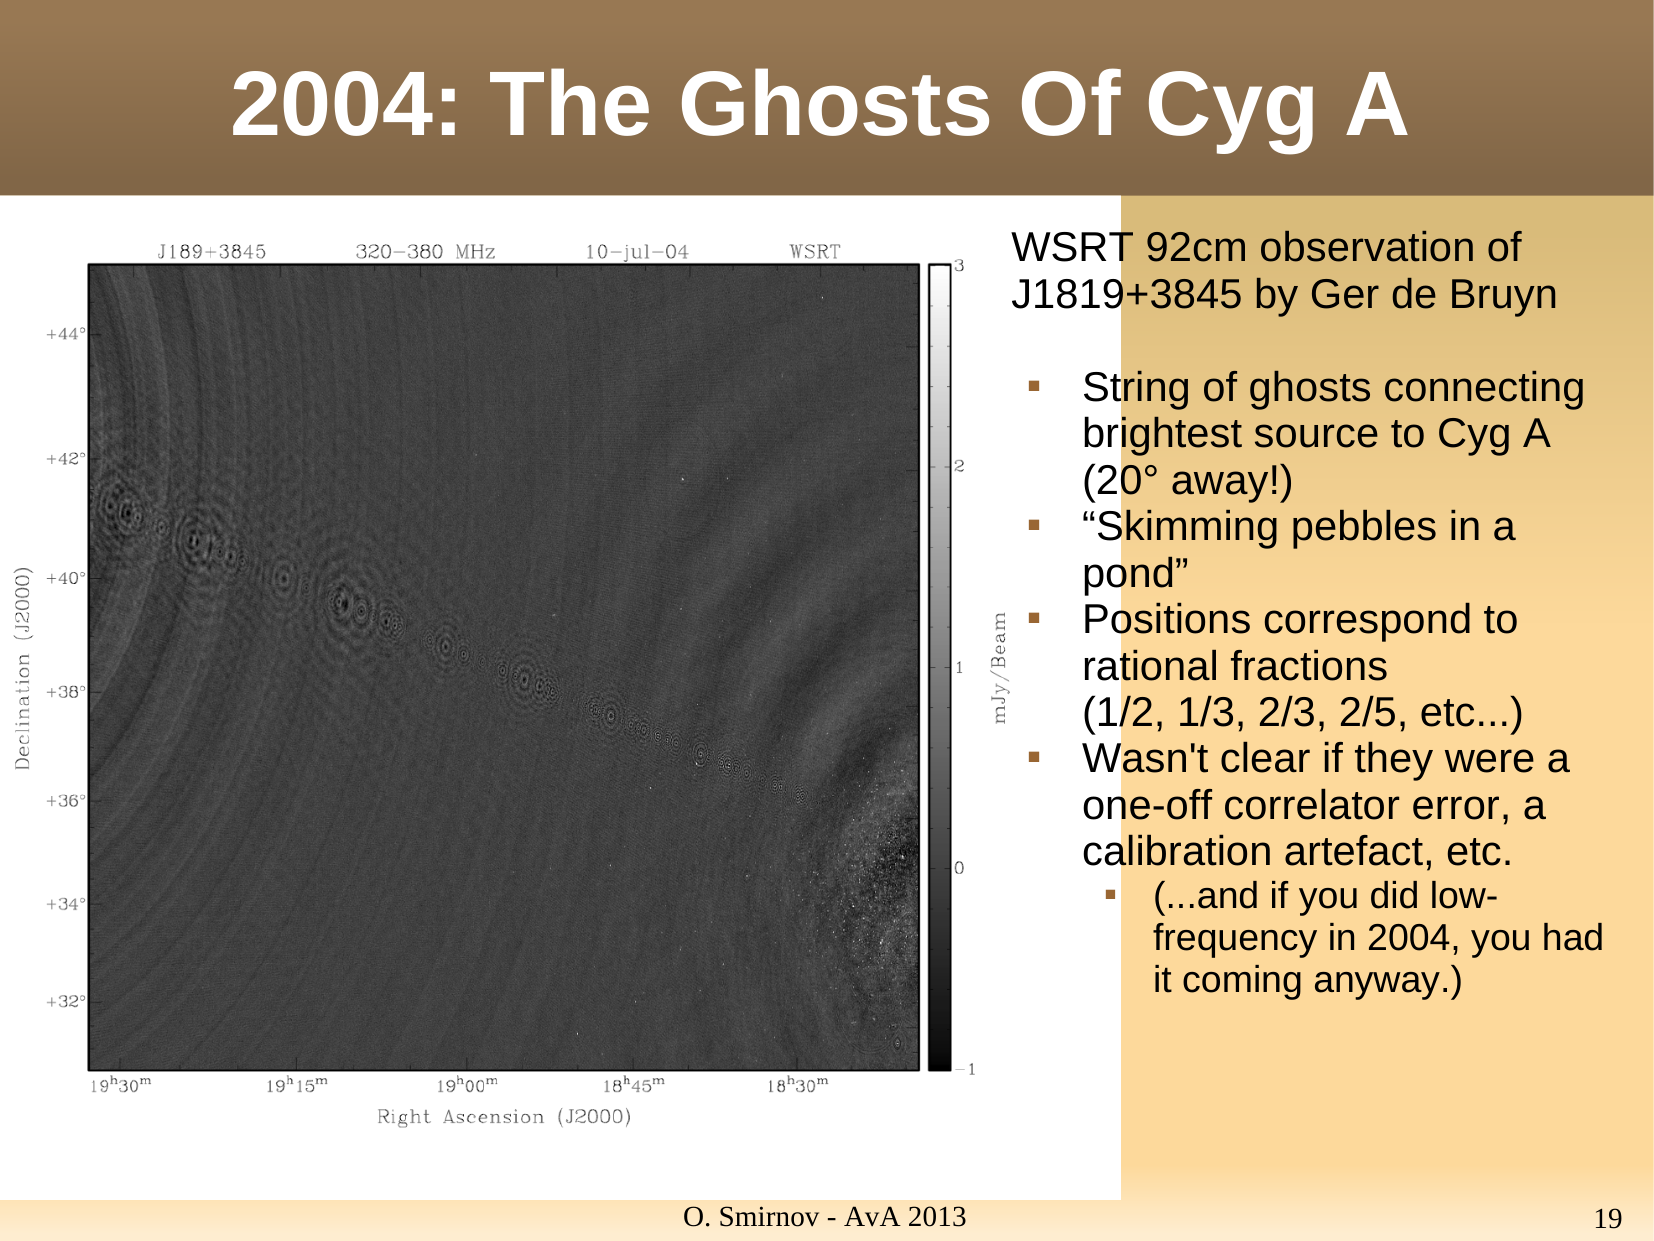

# 2004: The Ghosts Of Cyg A
WSRT 92cm observation of J1819+3845 by Ger de Bruyn
String of ghosts connecting brightest source to Cyg A
(20° away!)
“Skimming pebbles in a pond”
Positions correspond to rational fractions
(1/2, 1/3, 2/3, 2/5, etc...)
Wasn't clear if they were a one-off correlator error, a calibration artefact, etc.
(...and if you did low-frequency in 2004, you had it coming anyway.)
O. Smirnov - AvA 2013
19